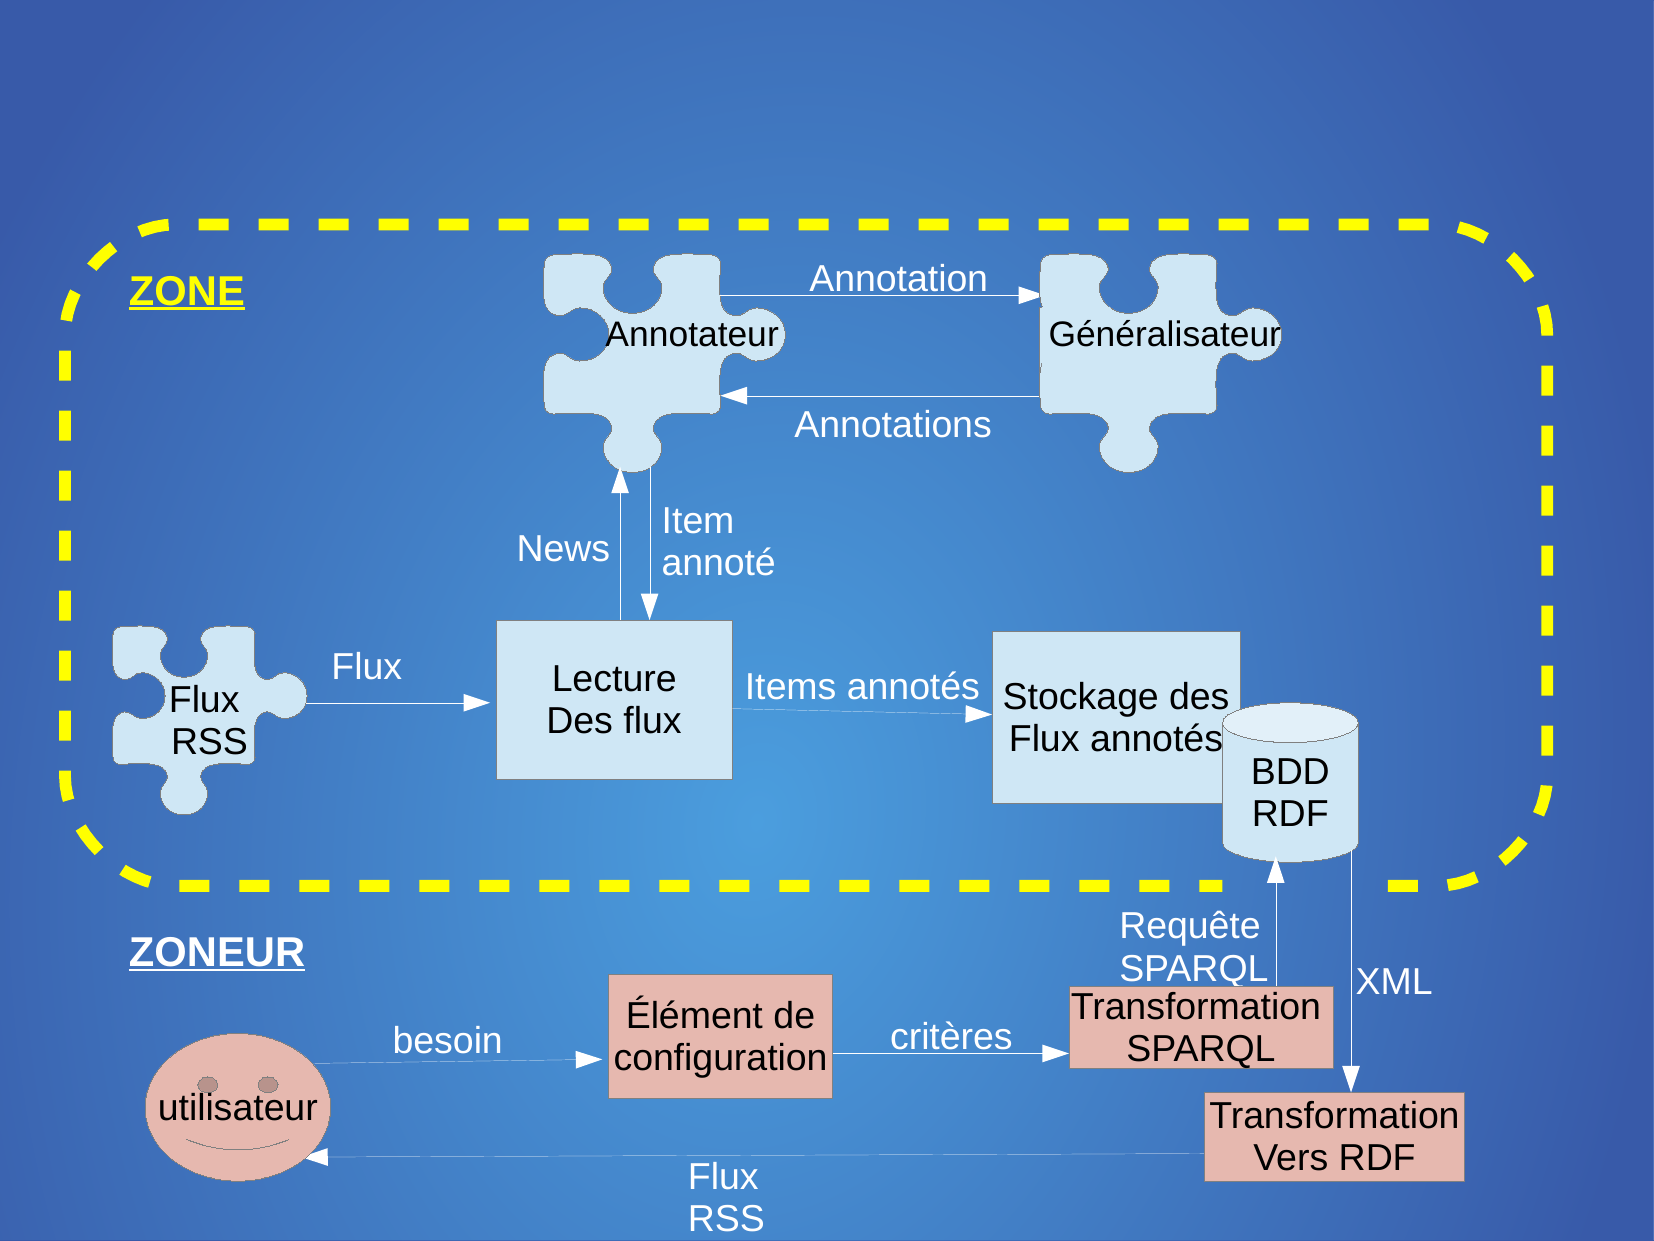

Annotation
ZONE
Annotateur
Généralisateur
Annotations
Item annoté
News
Lecture
Des flux
Flux
RSS
Stockage des
Flux annotés
Flux
Items annotés
BDD
RDF
Requête
SPARQL
ZONEUR
XML
Élément de
configuration
Transformation
SPARQL
critères
besoin
utilisateur
Transformation
Vers RDF
Flux RSS